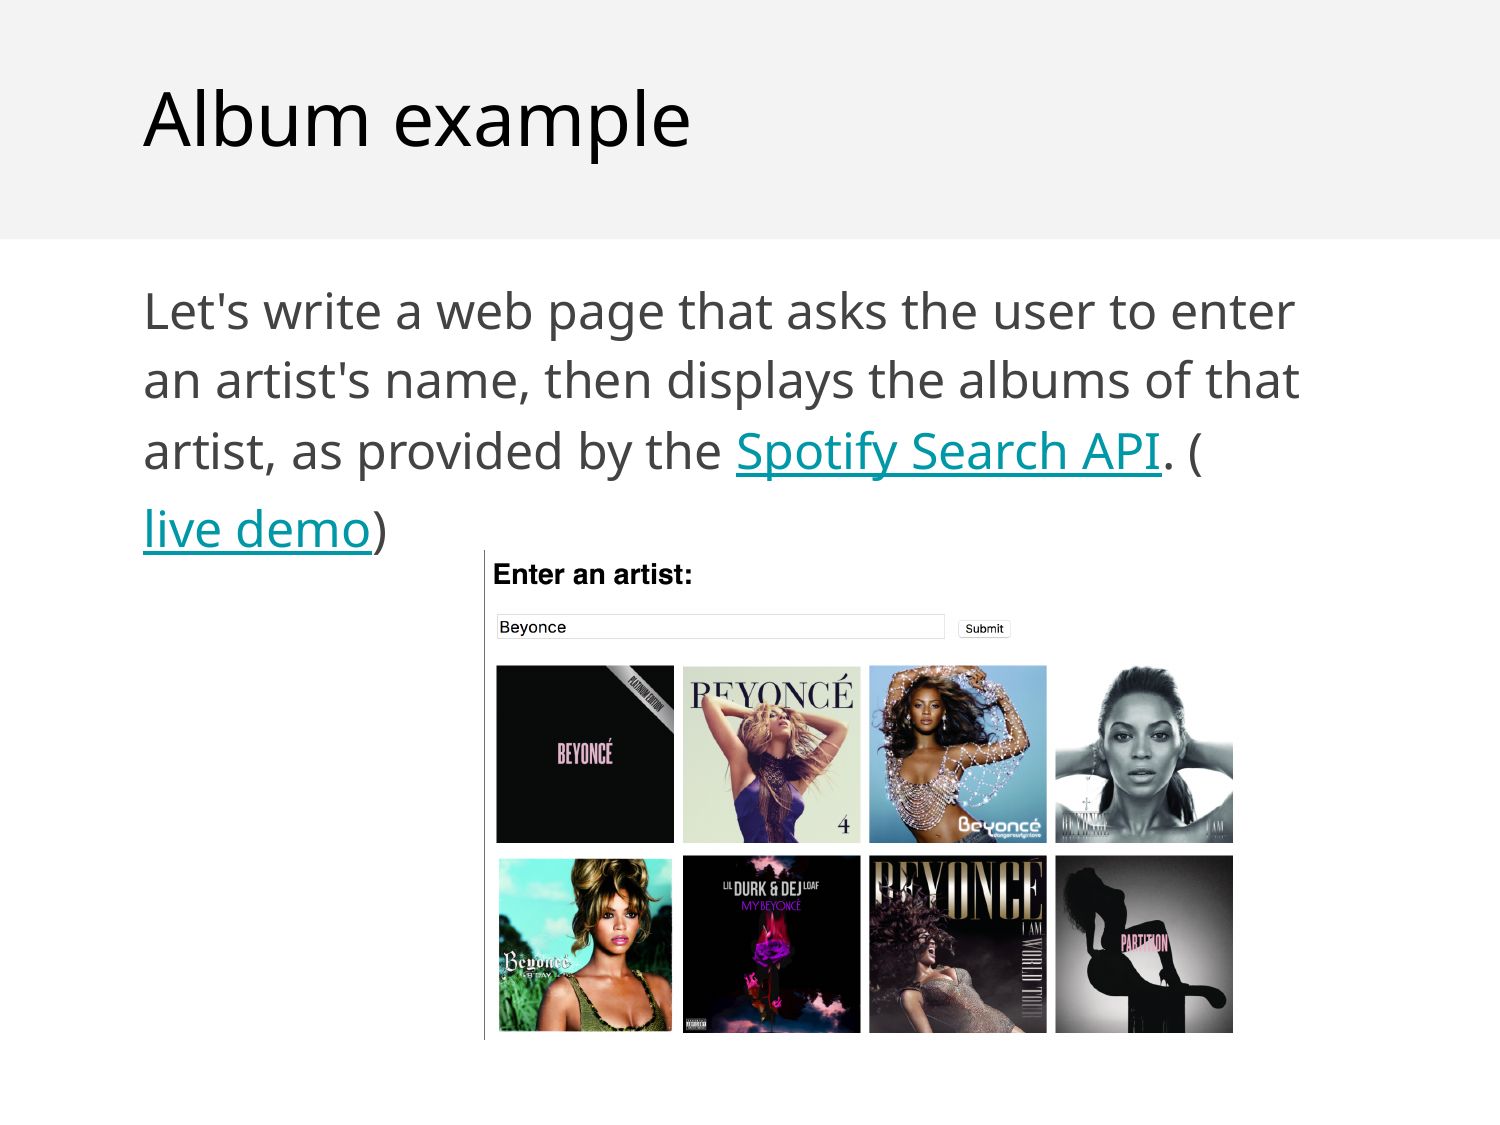

# Album example
Let's write a web page that asks the user to enter an artist's name, then displays the albums of that artist, as provided by the Spotify Search API. (live demo)